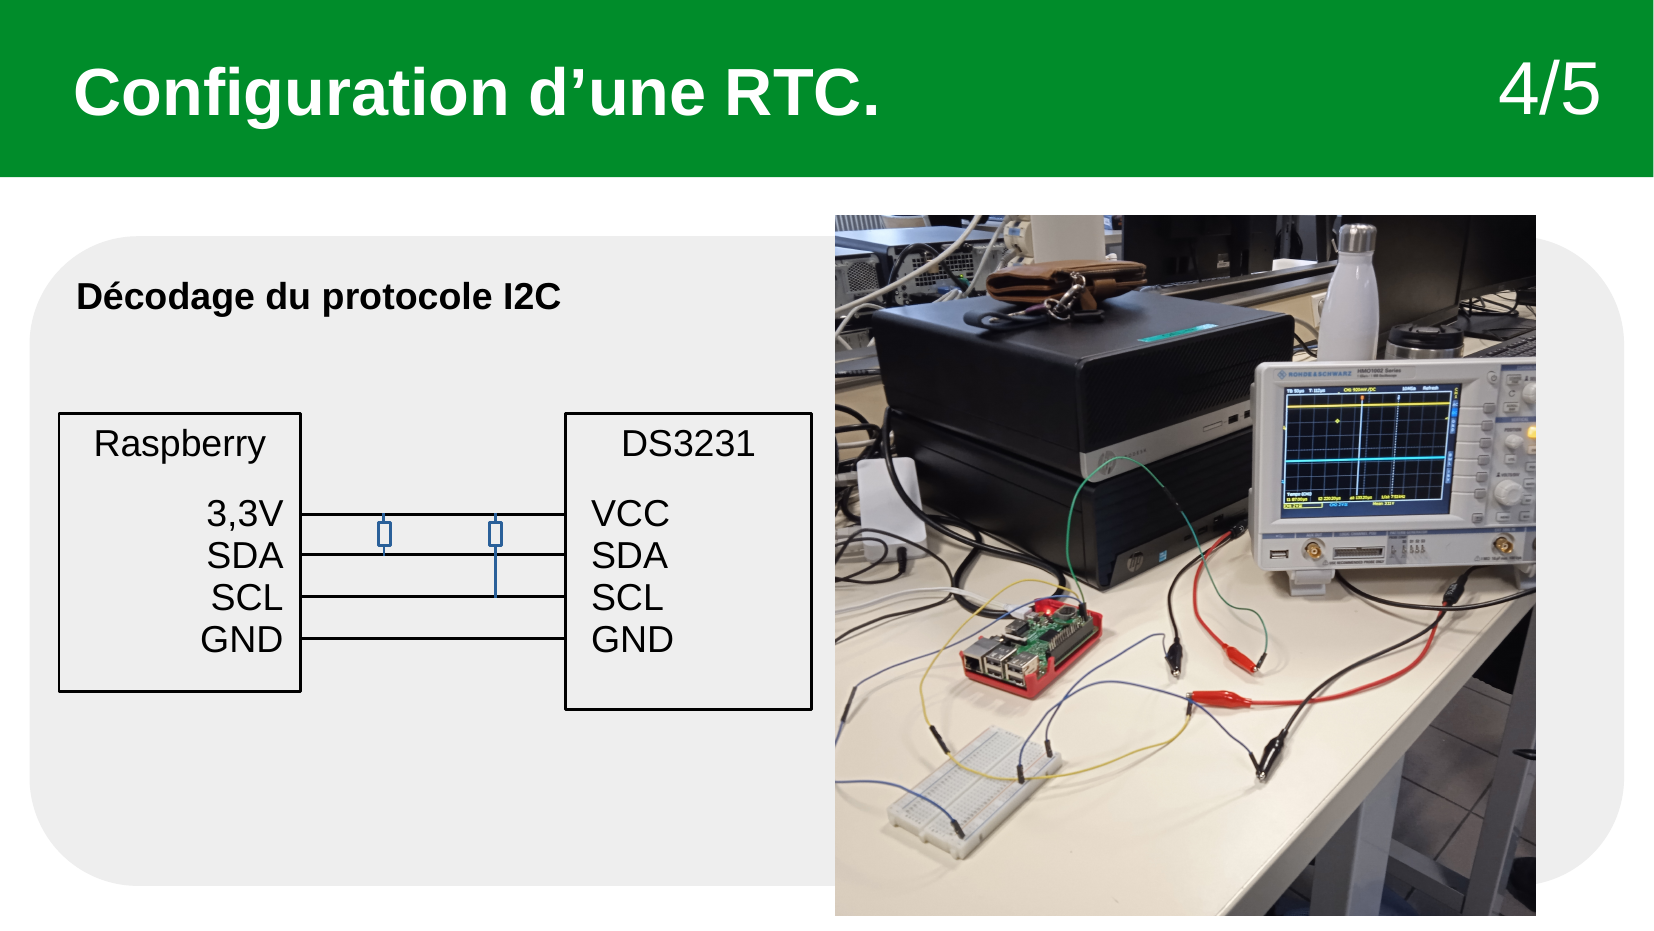

4/5
Configuration d’une RTC.
Décodage du protocole I2C
DS3231
Raspberry
3,3V
SDA
SCL
GND
VCC
SDA
SCL
GND